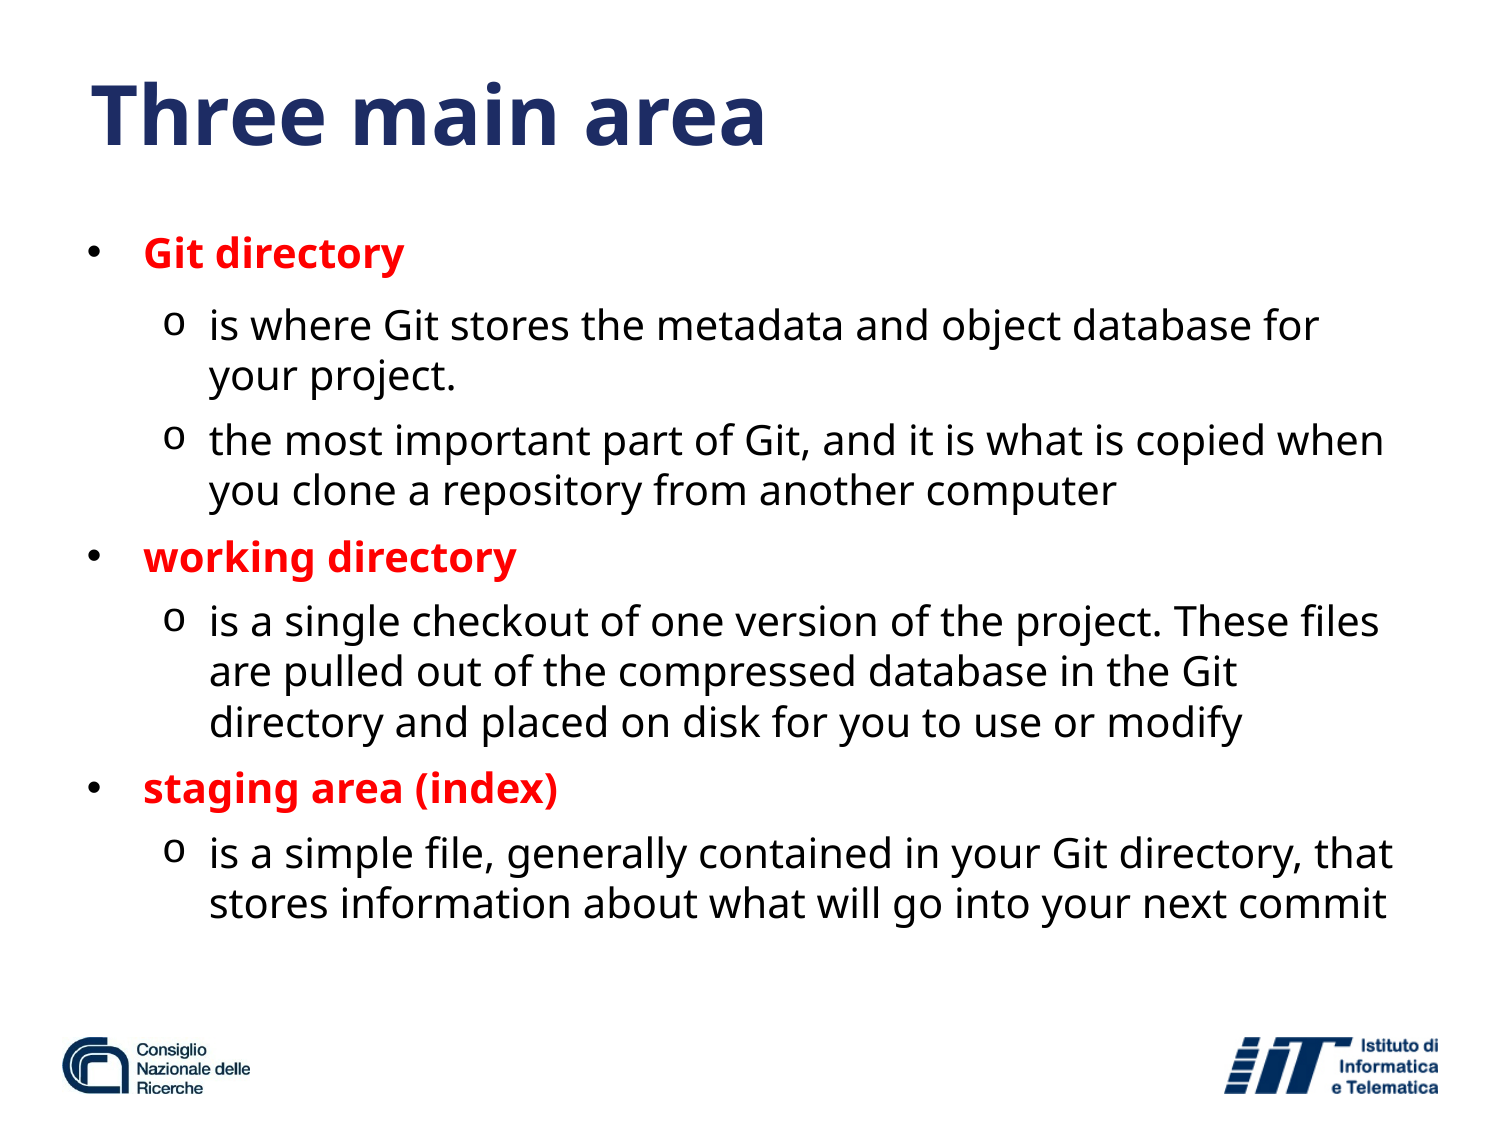

# Three main area
Git directory
is where Git stores the metadata and object database for your project.
the most important part of Git, and it is what is copied when you clone a repository from another computer
working directory
is a single checkout of one version of the project. These files are pulled out of the compressed database in the Git directory and placed on disk for you to use or modify
staging area (index)
is a simple file, generally contained in your Git directory, that stores information about what will go into your next commit